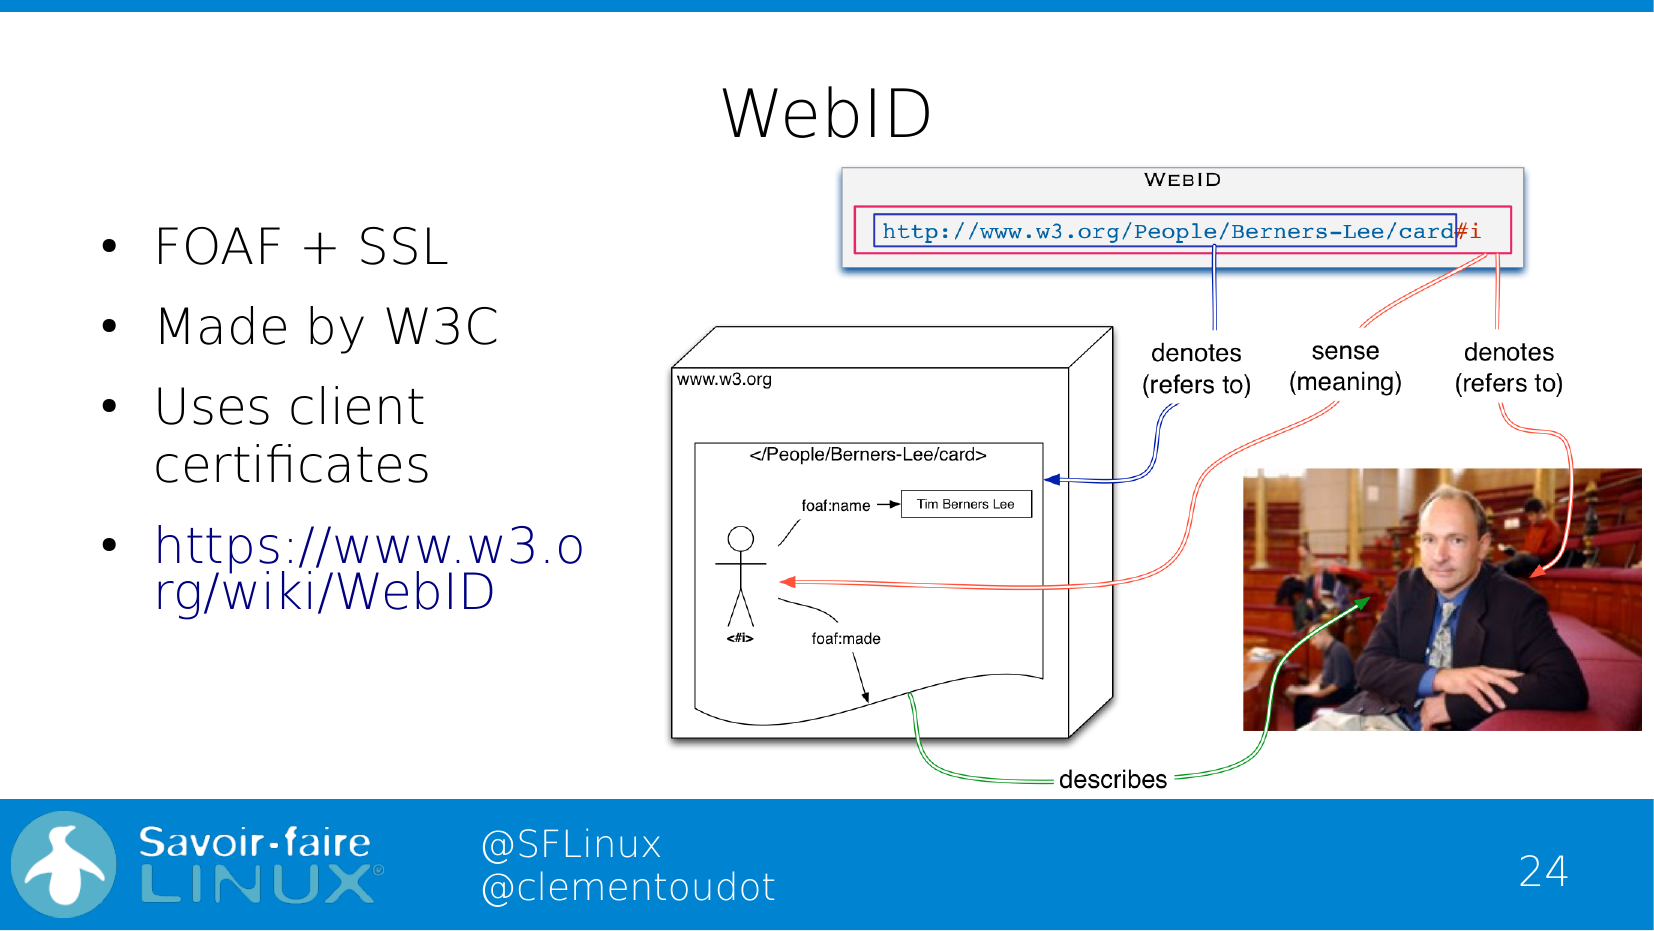

# WebID
FOAF + SSL
Made by W3C
Uses client certificates
https://www.w3.org/wiki/WebID
24